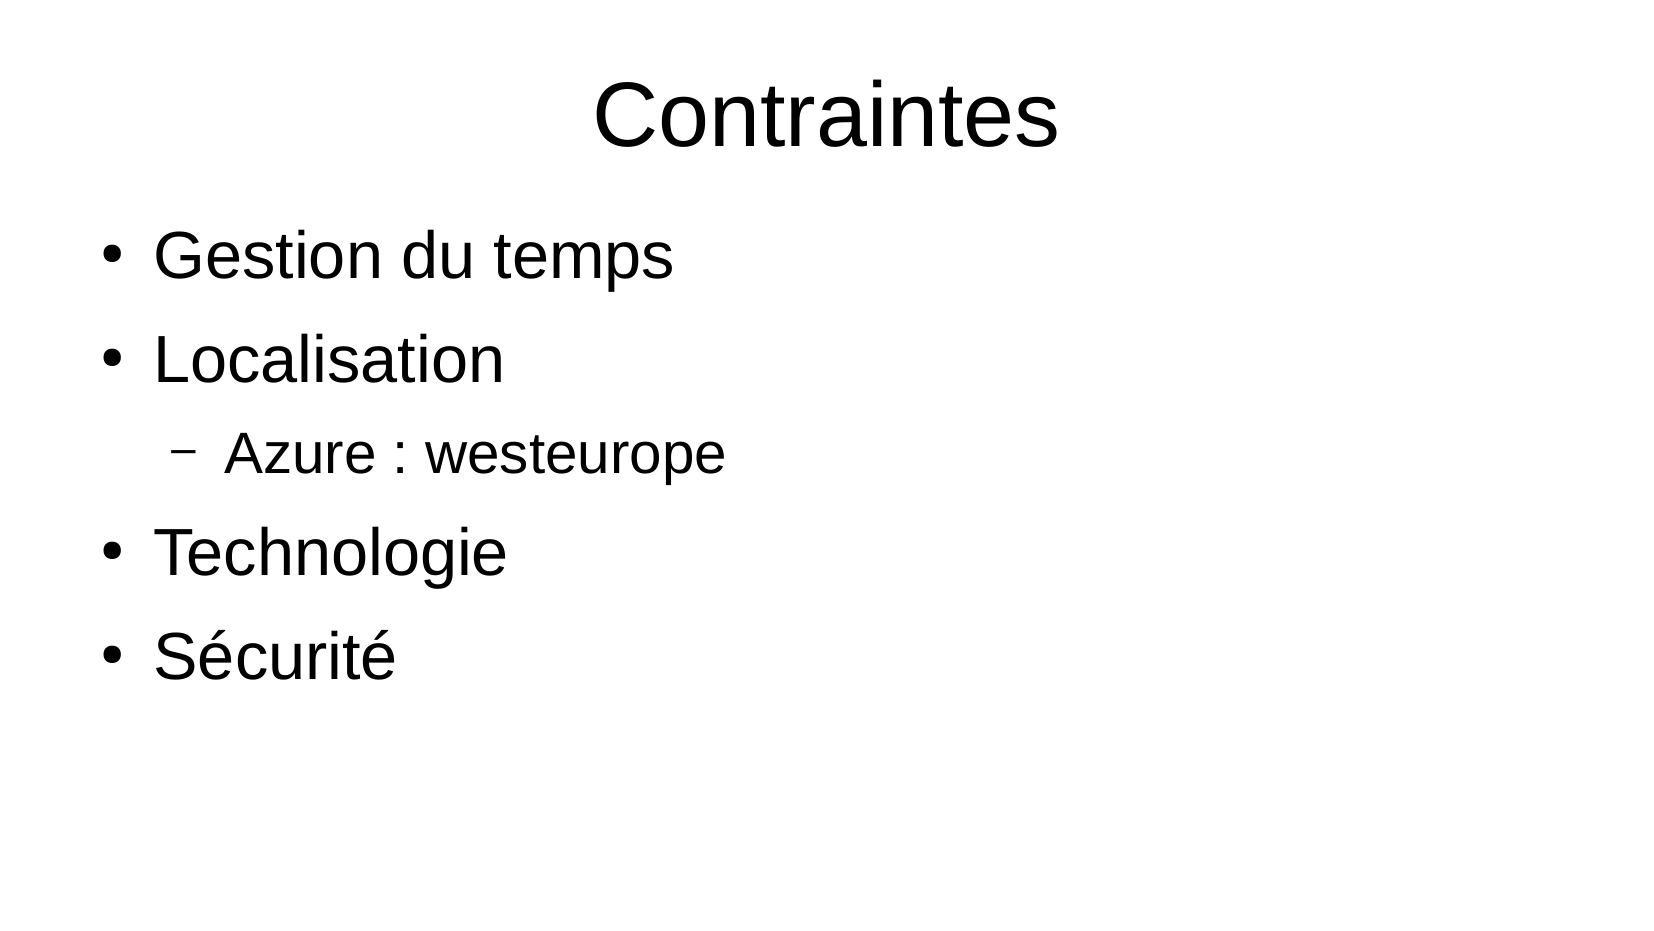

# Contraintes
Gestion du temps
Localisation
Azure : westeurope
Technologie
Sécurité